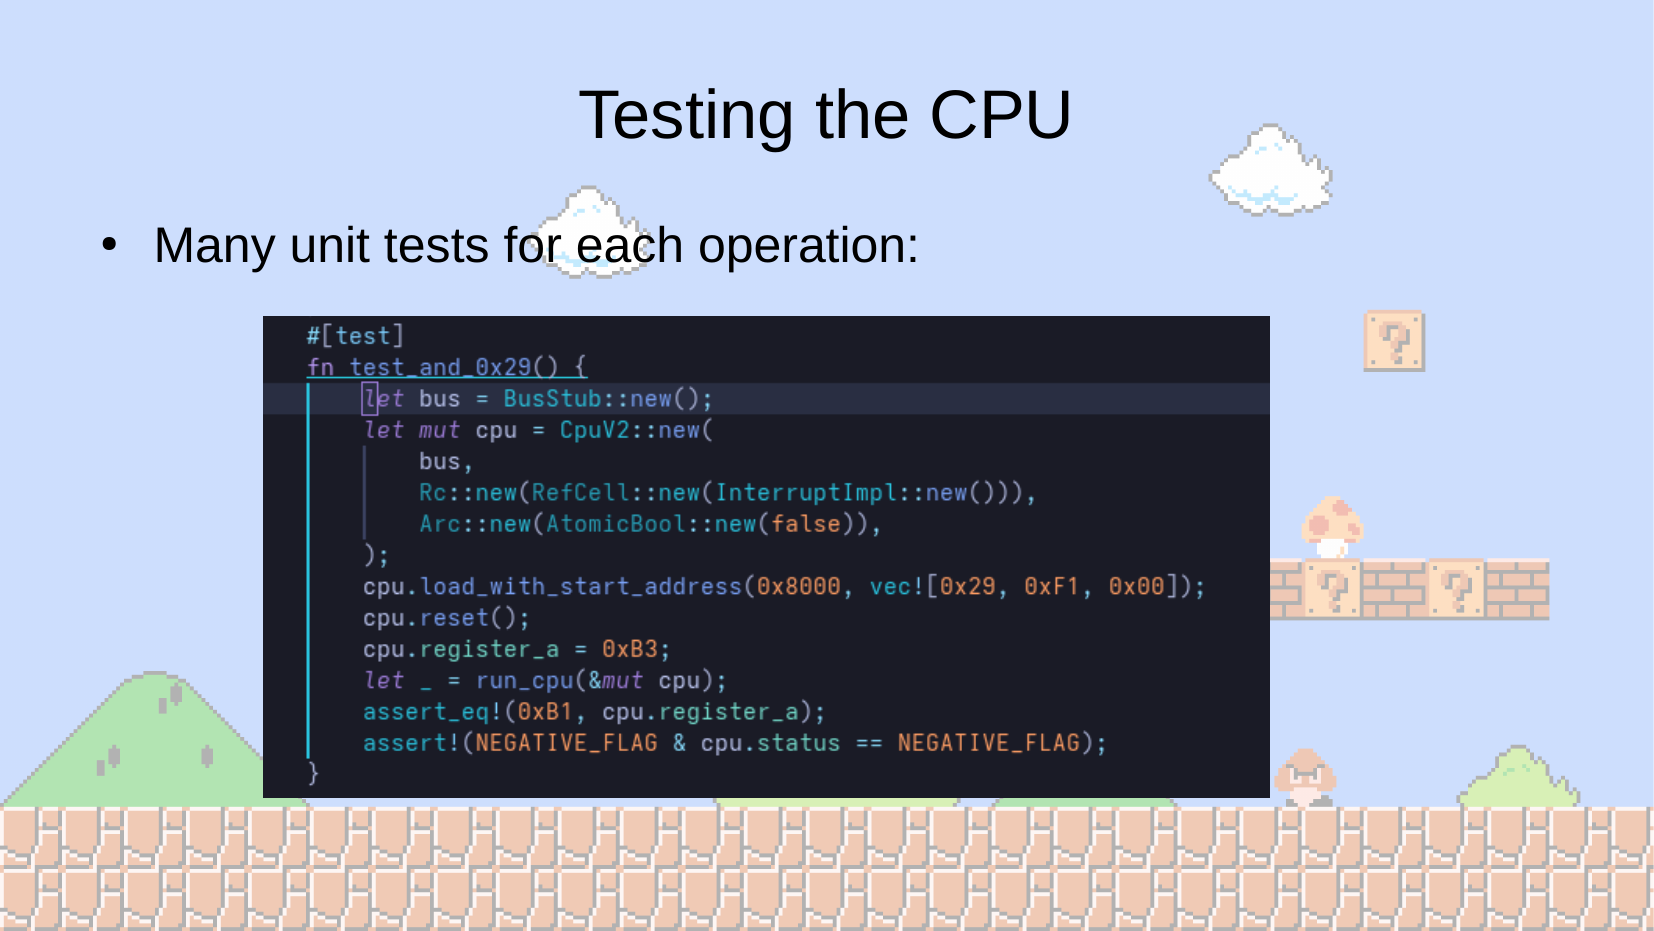

# Testing the CPU
Many unit tests for each operation: